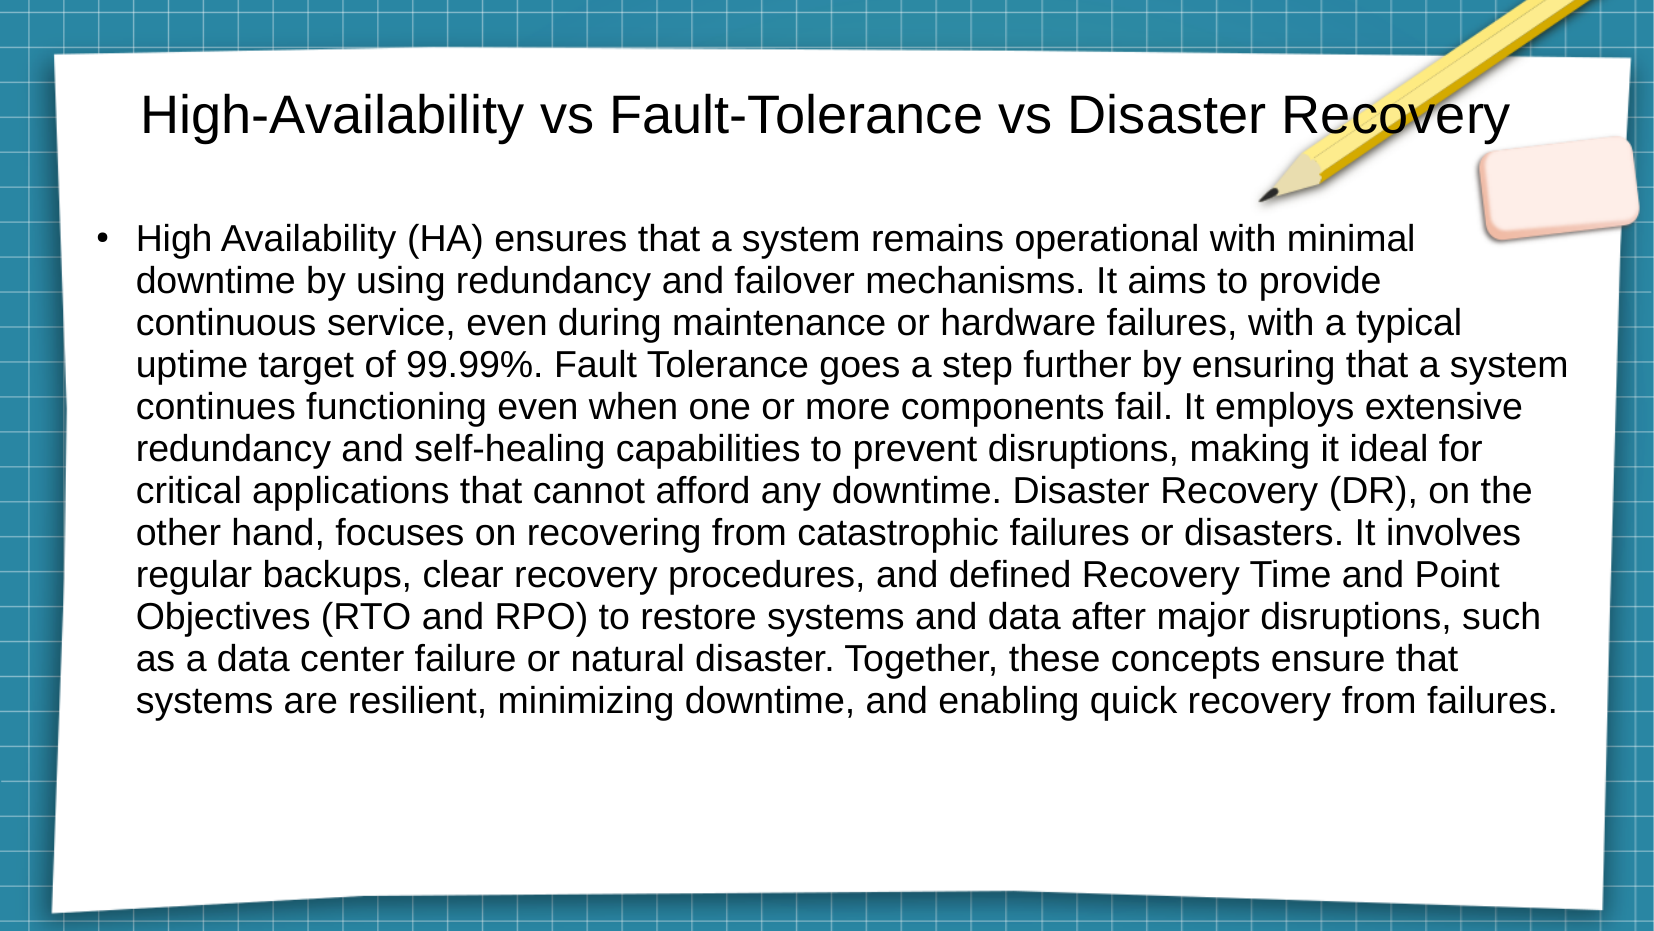

# High-Availability vs Fault-Tolerance vs Disaster Recovery
High Availability (HA) ensures that a system remains operational with minimal downtime by using redundancy and failover mechanisms. It aims to provide continuous service, even during maintenance or hardware failures, with a typical uptime target of 99.99%. Fault Tolerance goes a step further by ensuring that a system continues functioning even when one or more components fail. It employs extensive redundancy and self-healing capabilities to prevent disruptions, making it ideal for critical applications that cannot afford any downtime. Disaster Recovery (DR), on the other hand, focuses on recovering from catastrophic failures or disasters. It involves regular backups, clear recovery procedures, and defined Recovery Time and Point Objectives (RTO and RPO) to restore systems and data after major disruptions, such as a data center failure or natural disaster. Together, these concepts ensure that systems are resilient, minimizing downtime, and enabling quick recovery from failures.